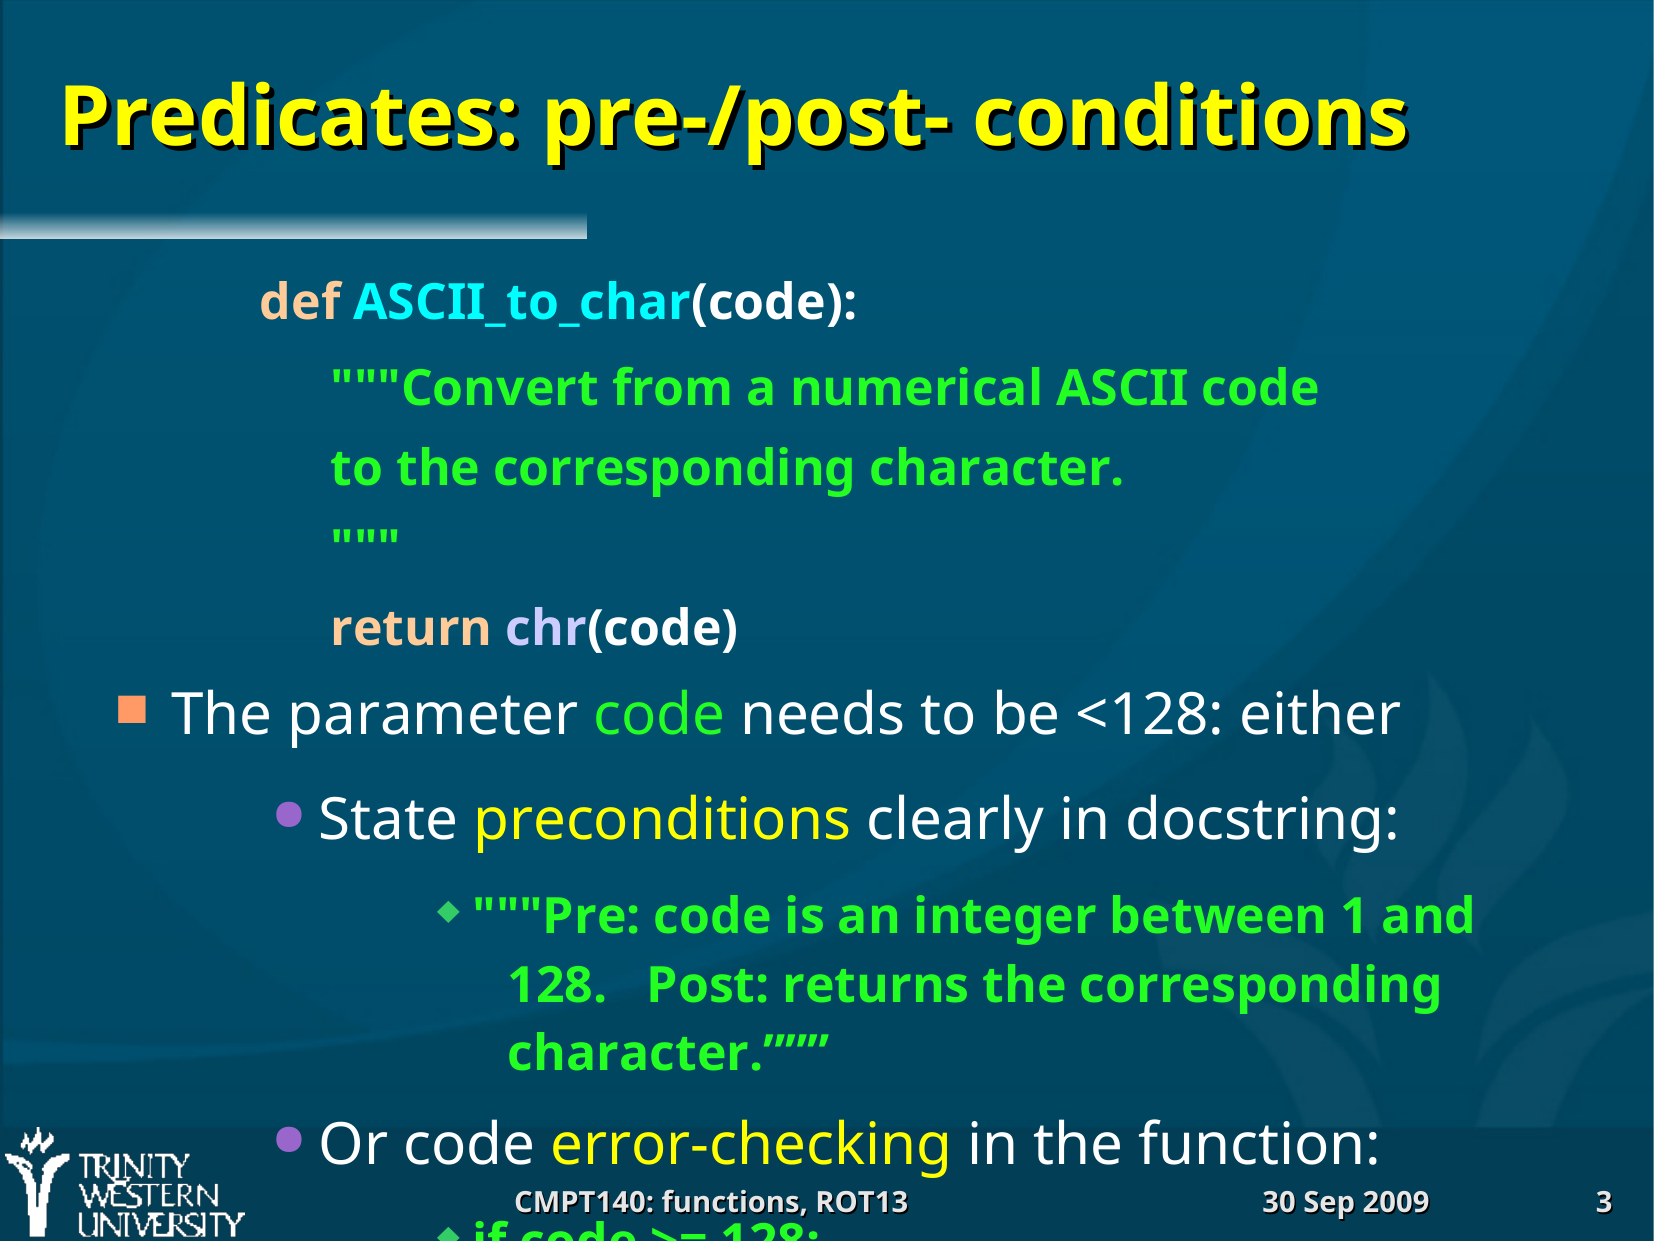

# Predicates: pre-/post- conditions
def ASCII_to_char(code):
"""Convert from a numerical ASCII code
to the corresponding character.
"""
return chr(code)
The parameter code needs to be <128: either
State preconditions clearly in docstring:
"""Pre: code is an integer between 1 and 128. Post: returns the corresponding character.”””
Or code error-checking in the function:
if code >= 128:
CMPT140: functions, ROT13
30 Sep 2009
3